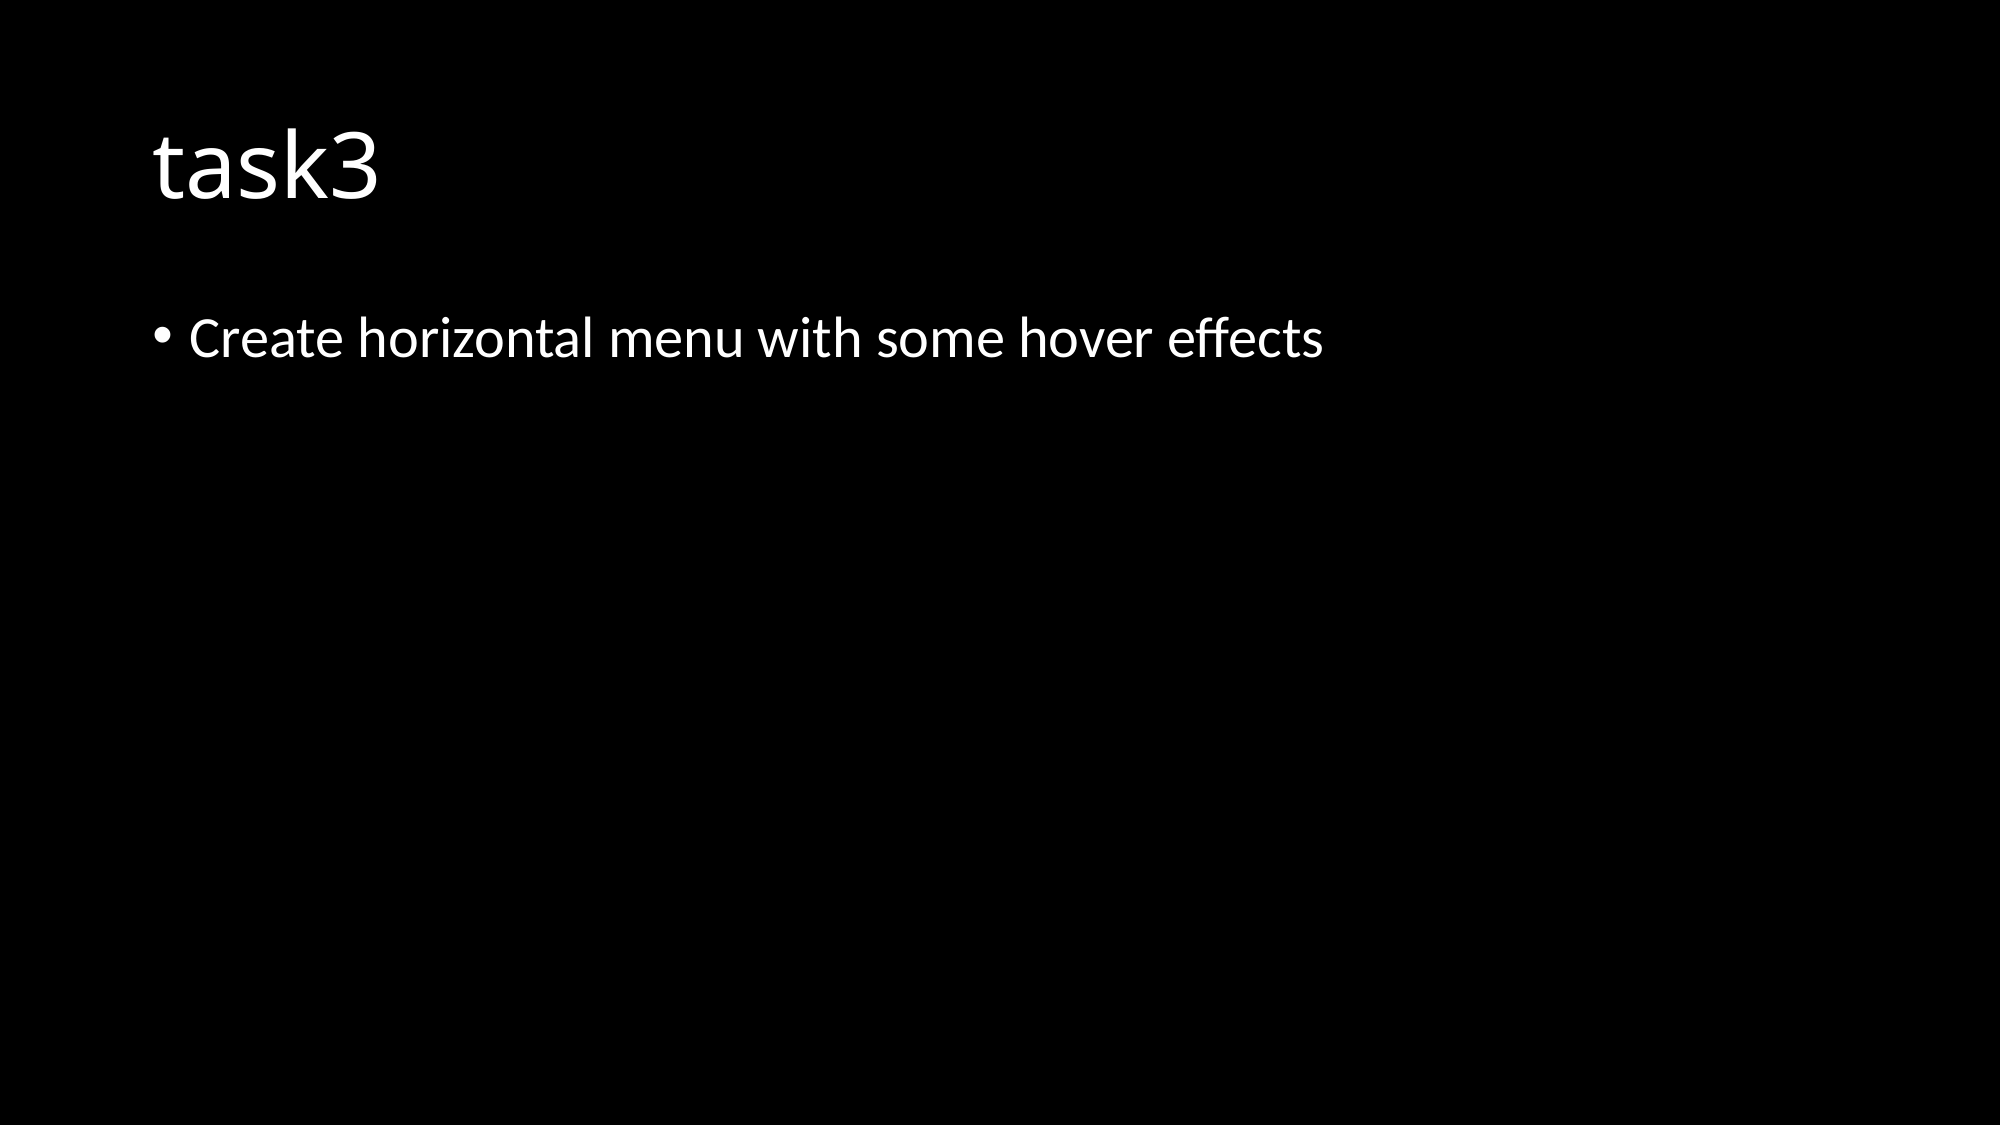

# task3
Create horizontal menu with some hover effects